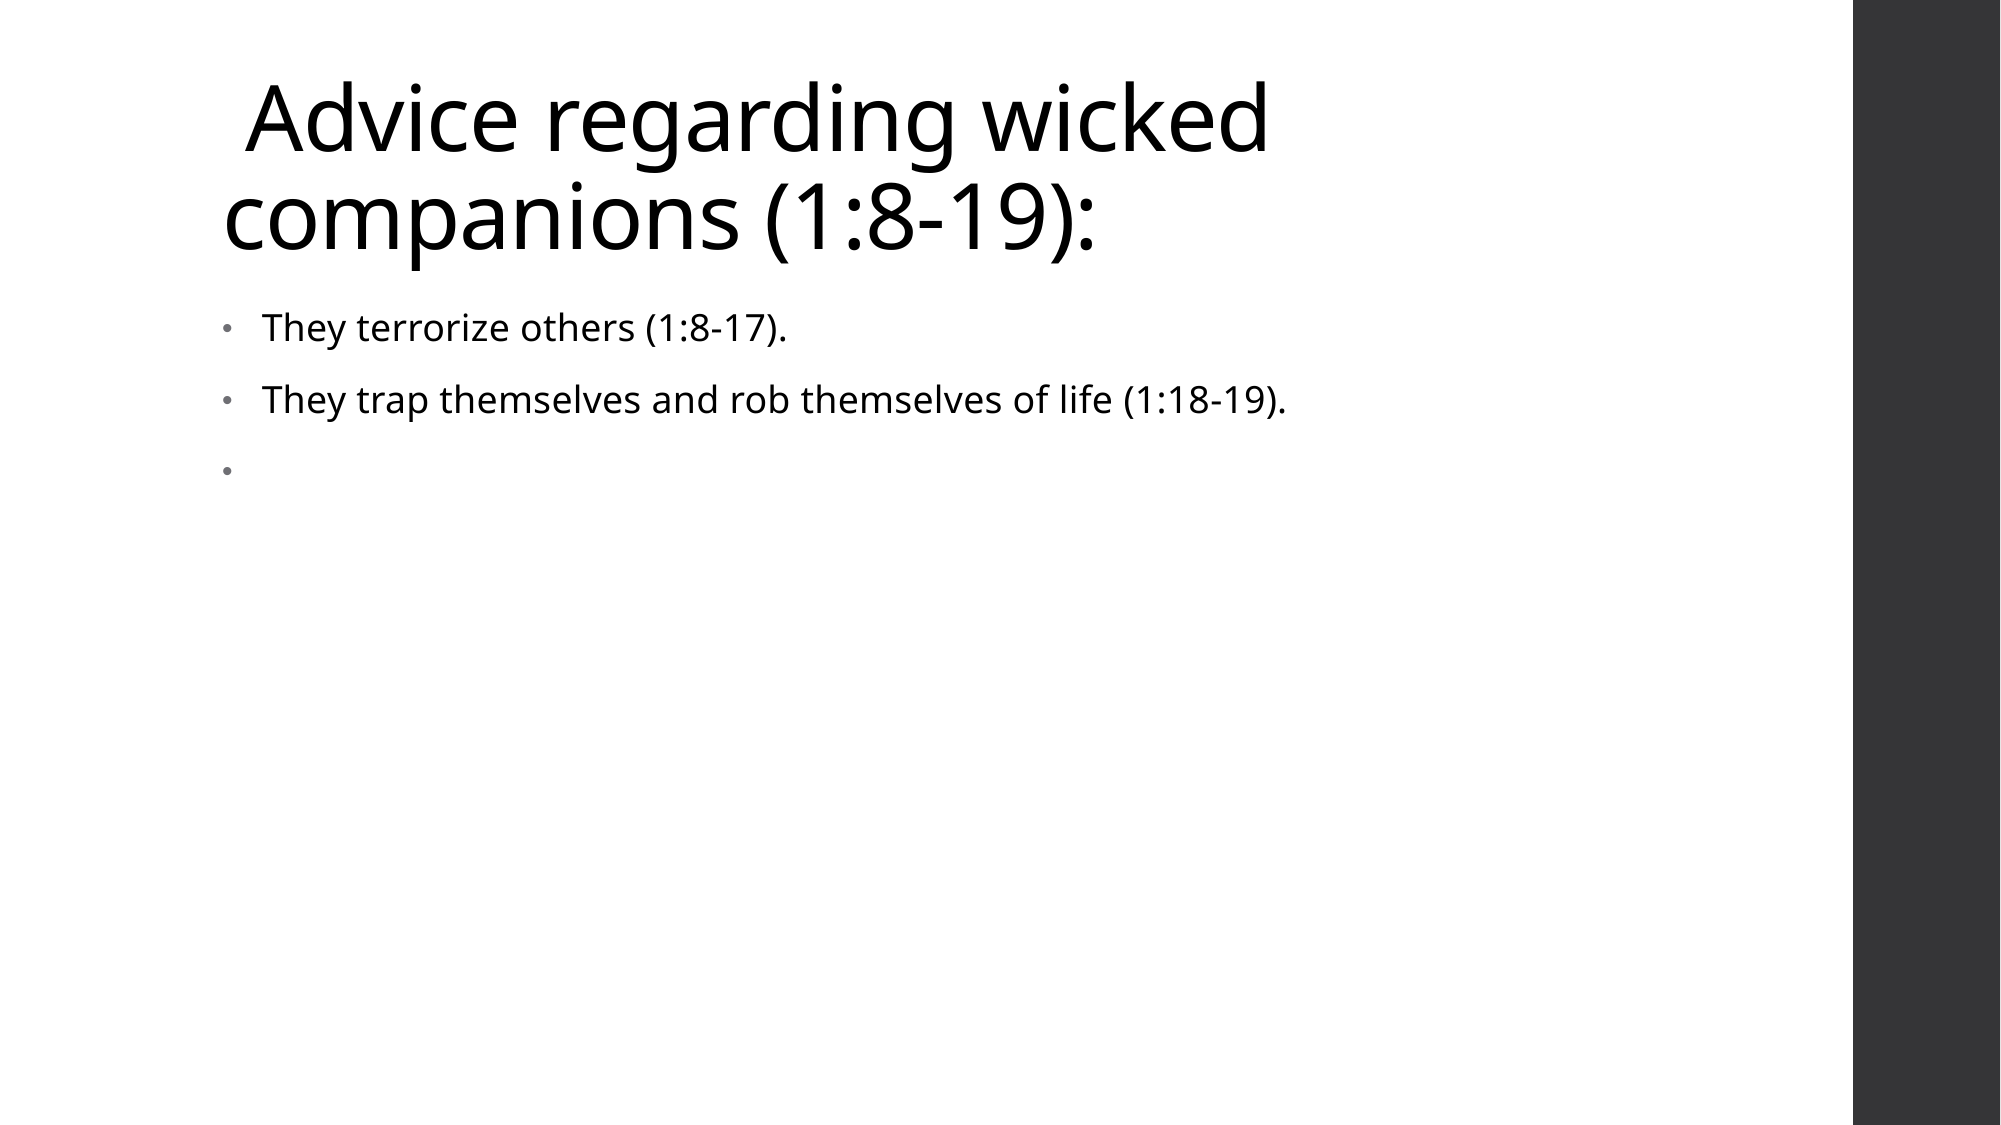

# Advice regarding wicked companions (1:8-19):
 They terrorize others (1:8-17).
 They trap themselves and rob themselves of life (1:18-19).